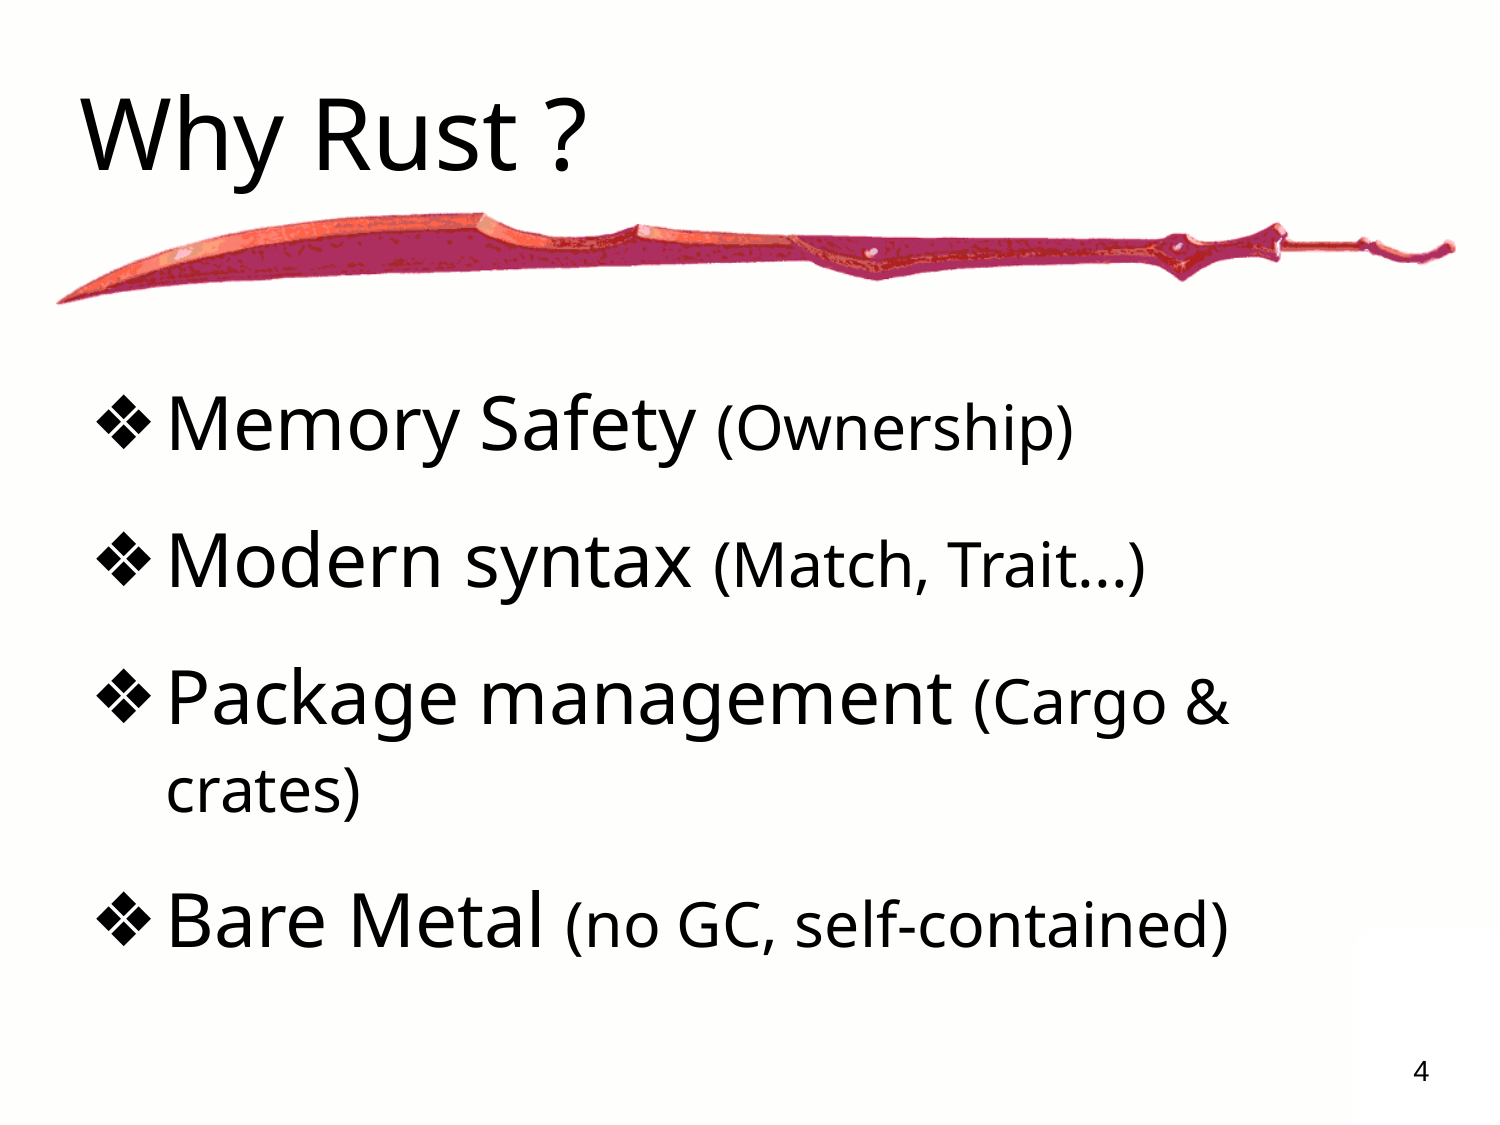

# Why Rust ?
Memory Safety (Ownership)
Modern syntax (Match, Trait...)
Package management (Cargo & crates)
Bare Metal (no GC, self-contained)